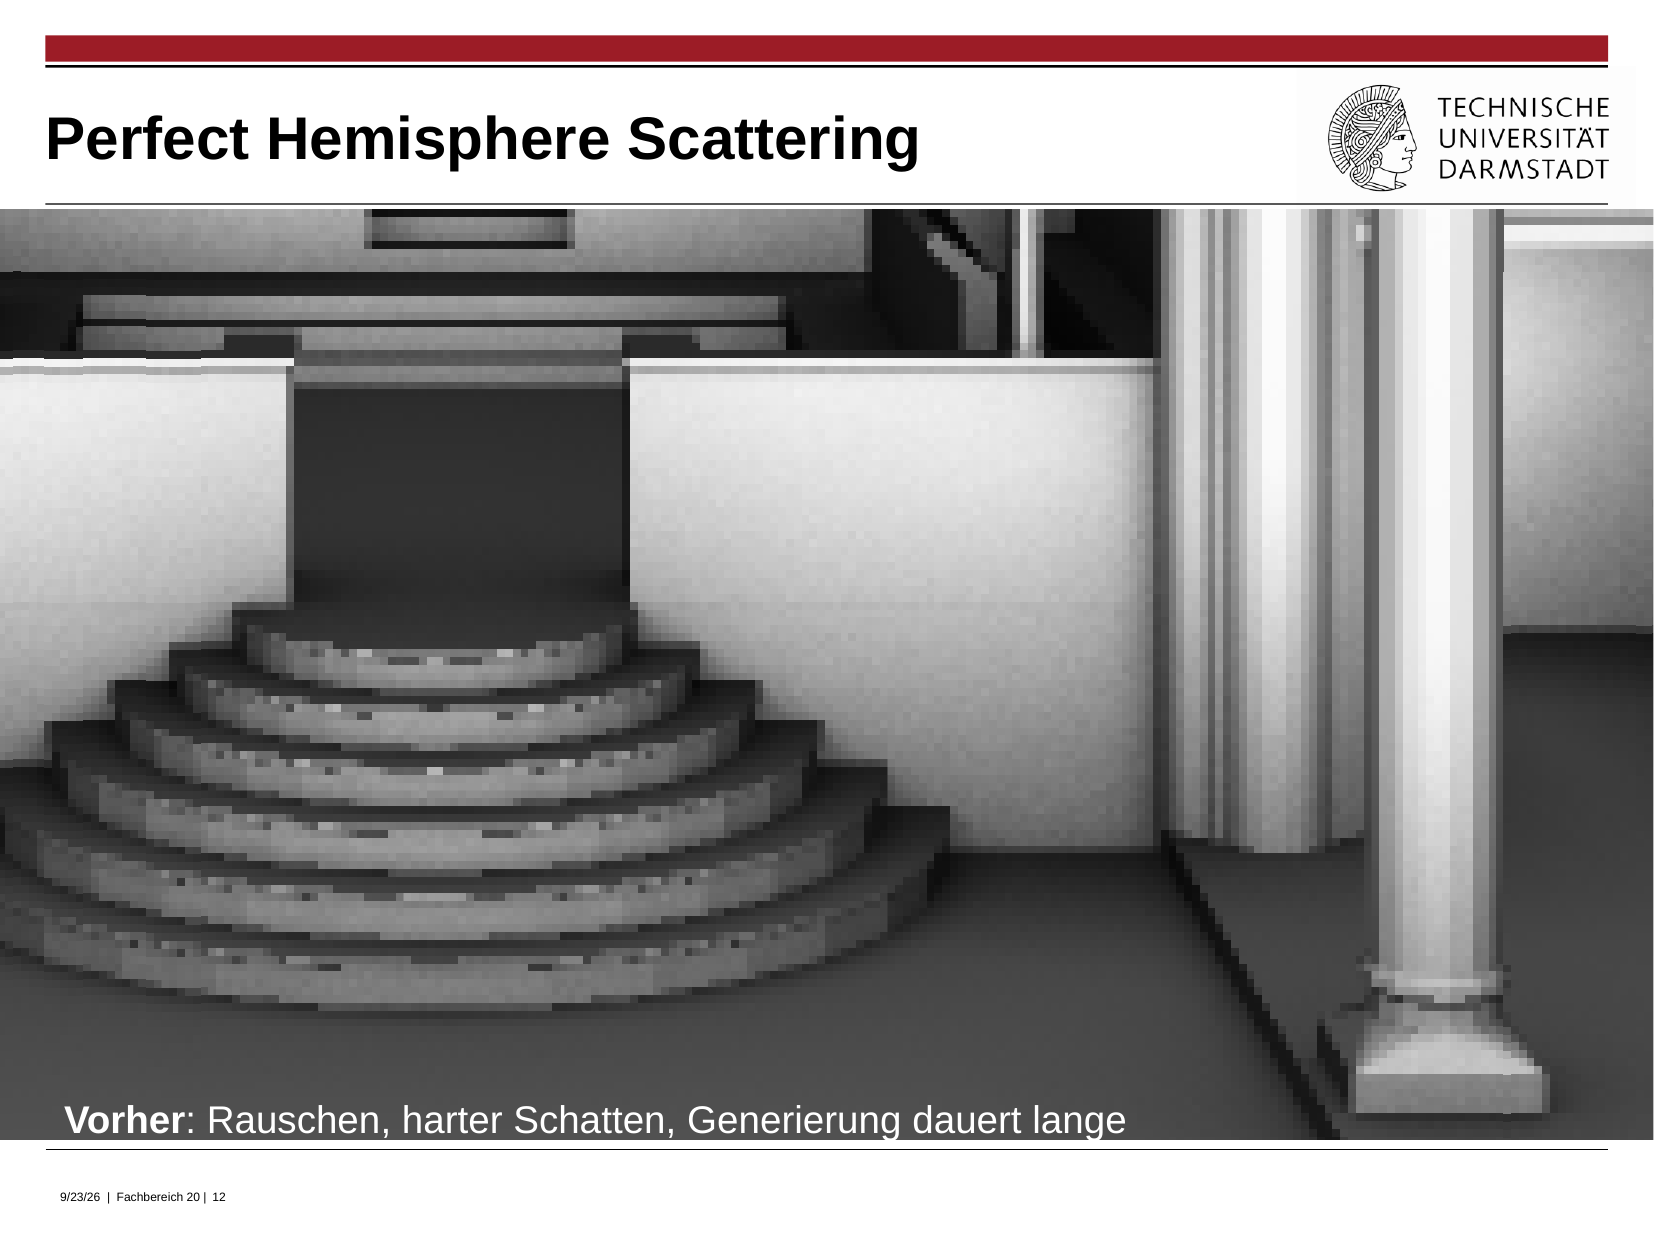

# Perfect Hemisphere Scattering
Vorher: Rauschen, harter Schatten, Generierung dauert lange